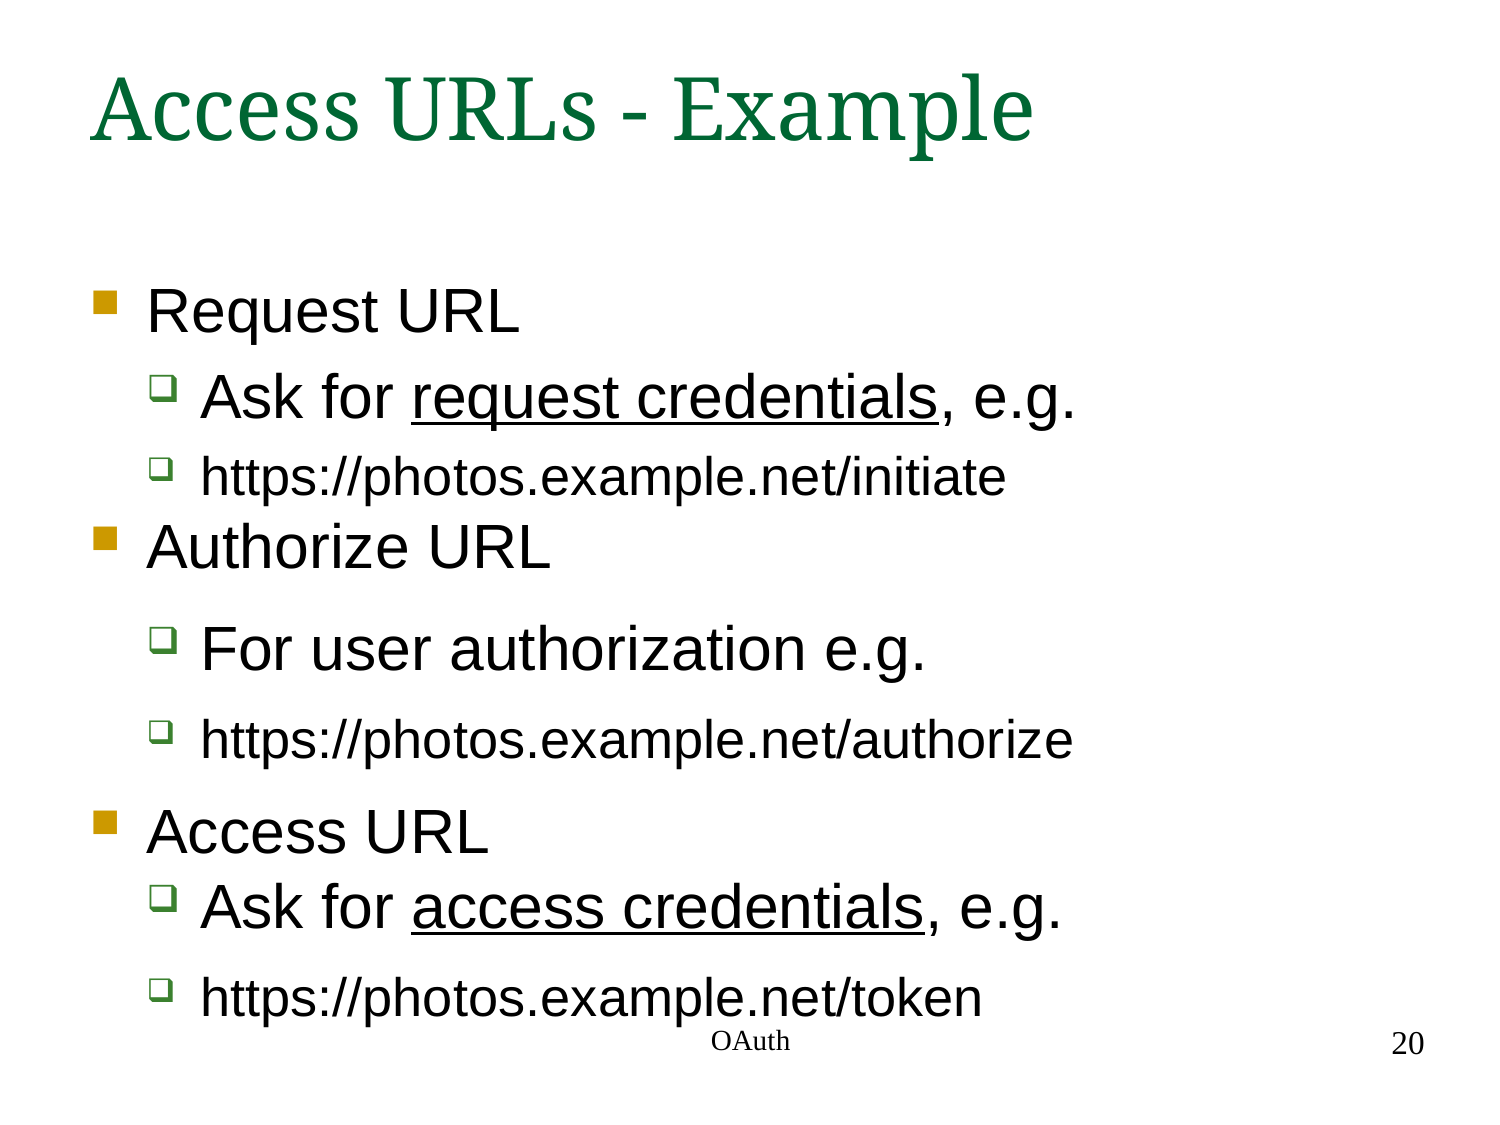

# Access URLs - Example
Request URL
Ask for request credentials, e.g.
https://photos.example.net/initiate
Authorize URL
For user authorization e.g.
https://photos.example.net/authorize
Access URL
Ask for access credentials, e.g.
https://photos.example.net/token
OAuth
20